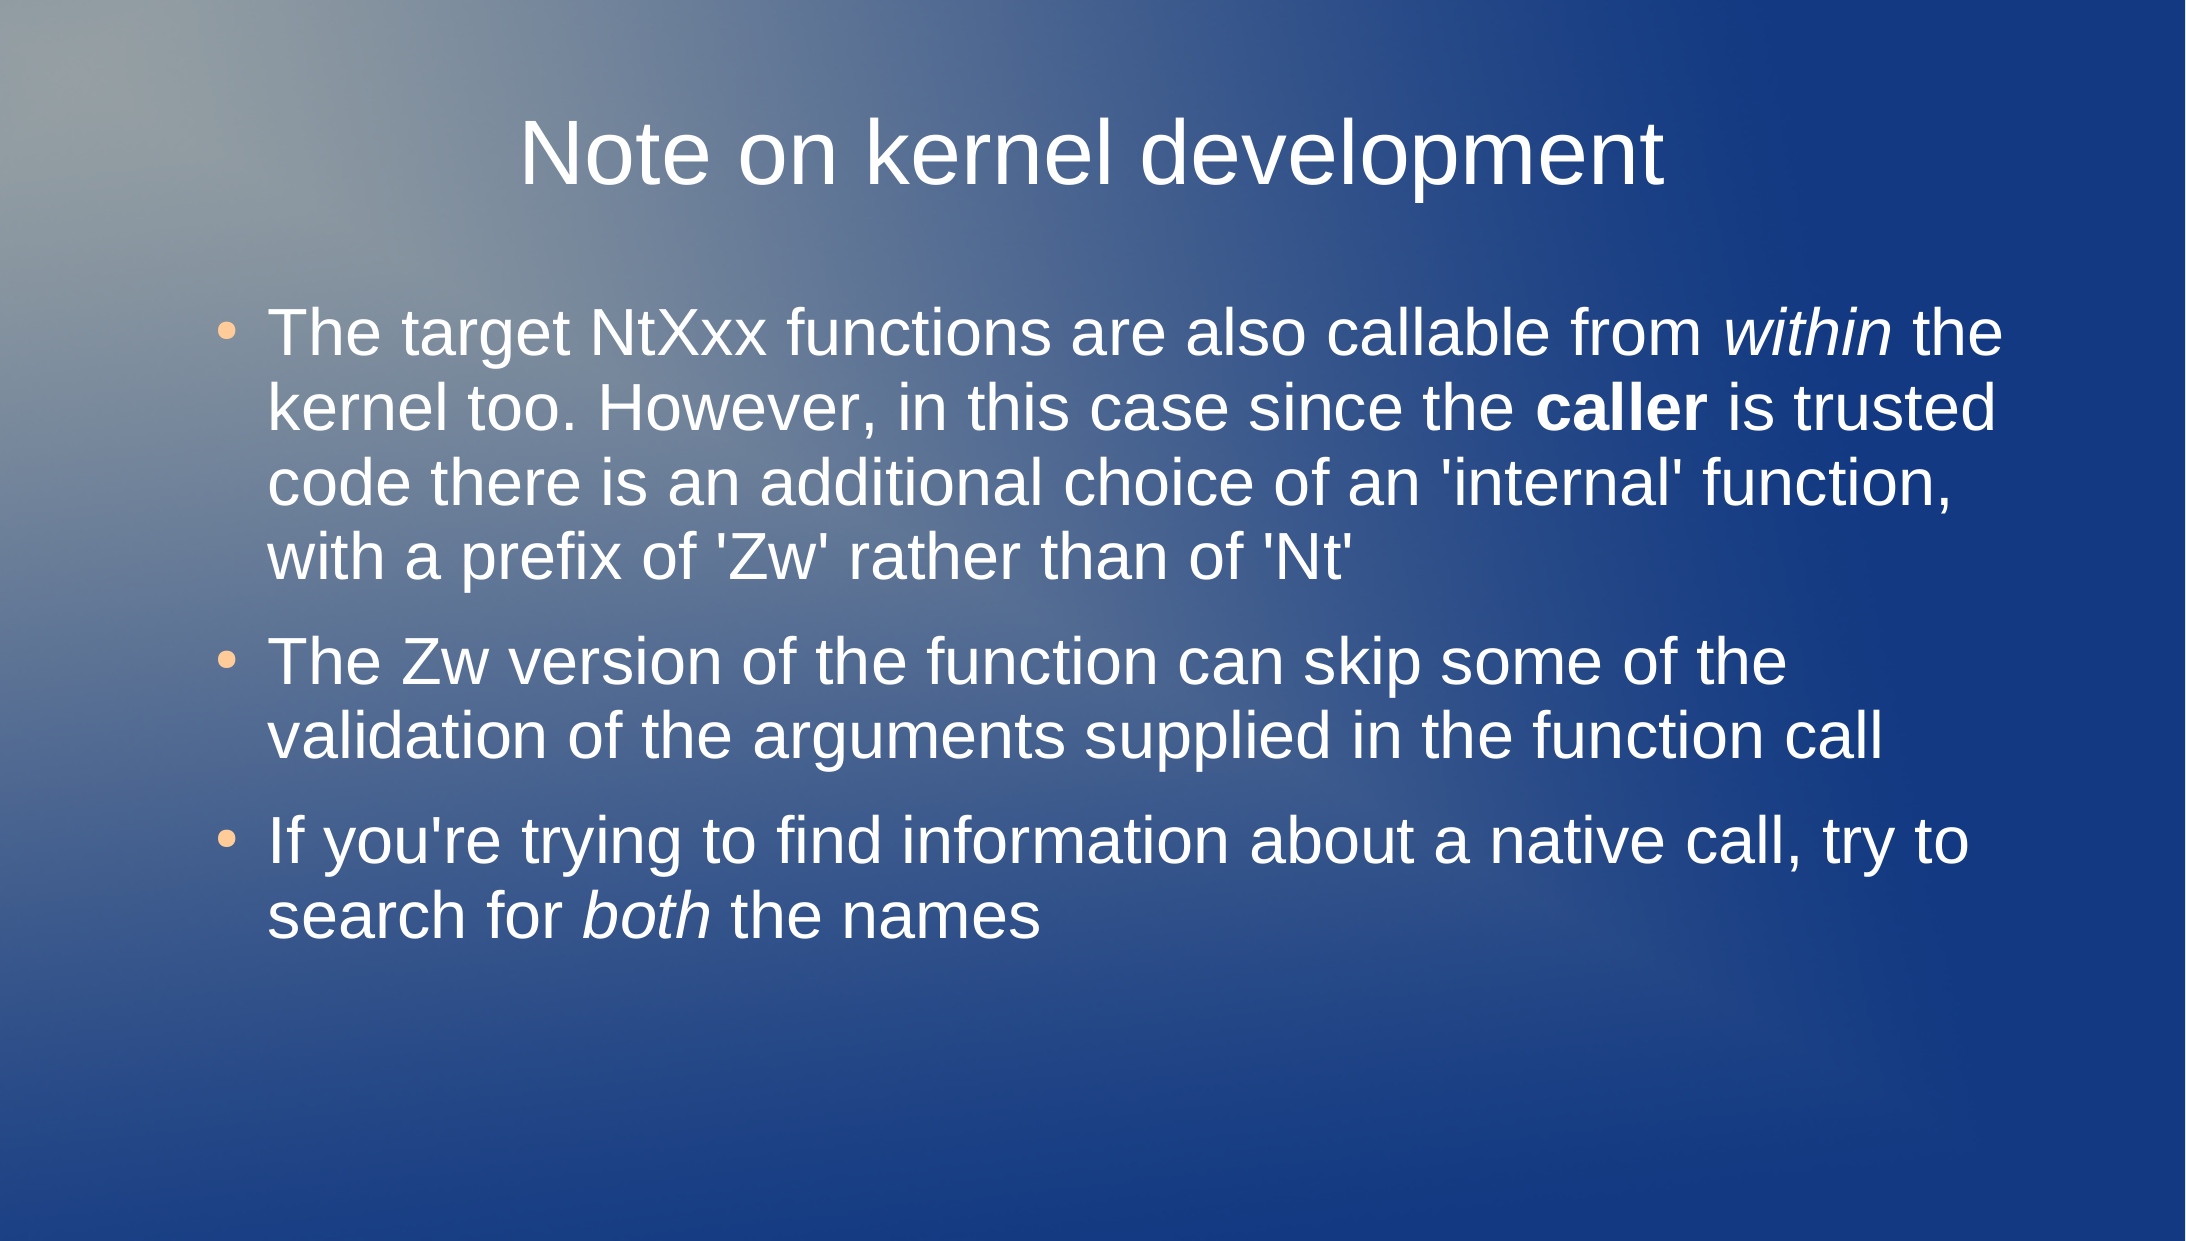

# Note on kernel development
The target NtXxx functions are also callable from within the kernel too. However, in this case since the caller is trusted code there is an additional choice of an 'internal' function, with a prefix of 'Zw' rather than of 'Nt'
The Zw version of the function can skip some of the validation of the arguments supplied in the function call
If you're trying to find information about a native call, try to search for both the names